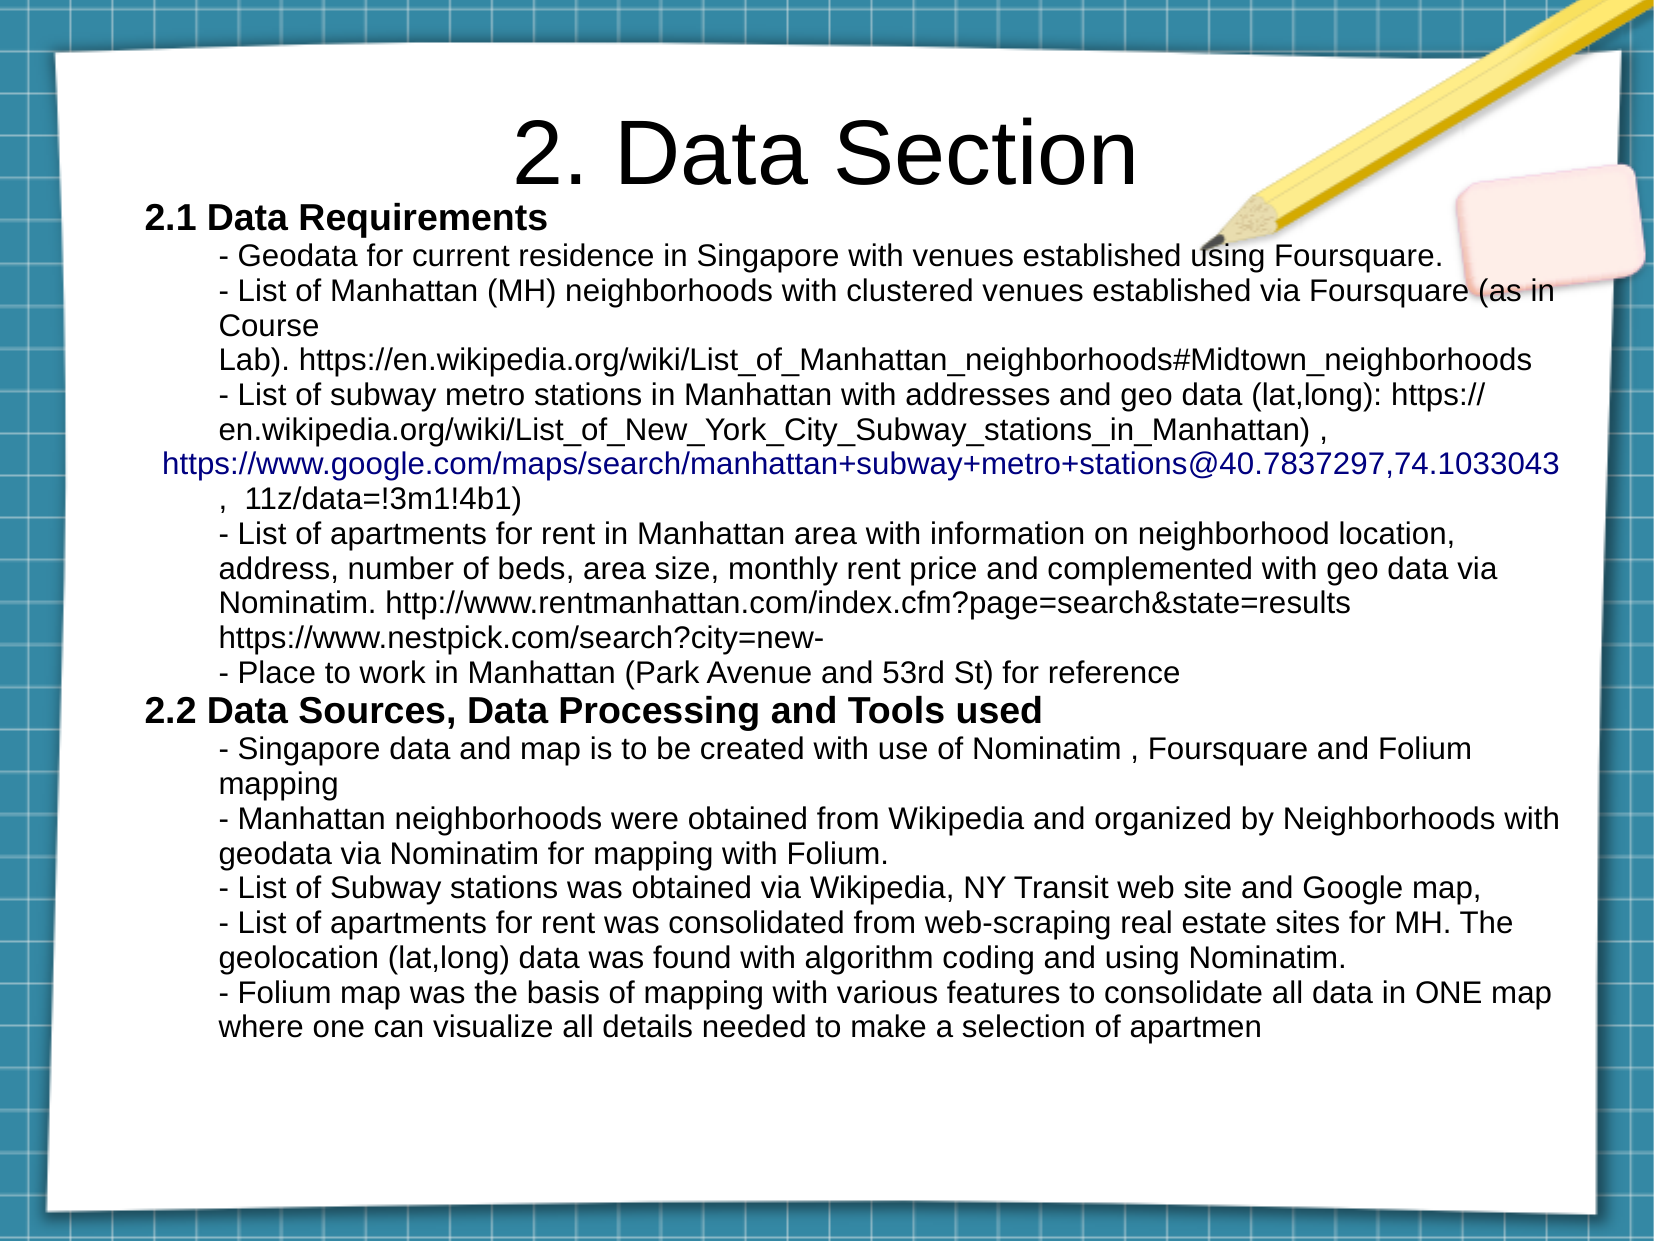

# 2. Data Section
2.1 Data Requirements
	- Geodata for current residence in Singapore with venues established using Foursquare.
	- List of Manhattan (MH) neighborhoods with clustered venues established via Foursquare (as in 	Course
	Lab). https://en.wikipedia.org/wiki/List_of_Manhattan_neighborhoods#Midtown_neighborhoods
	- List of subway metro stations in Manhattan with addresses and geo data (lat,long): https://
	en.wikipedia.org/wiki/List_of_New_York_City_Subway_stations_in_Manhattan) , 			 https://www.google.com/maps/search/manhattan+subway+metro+stations@40.7837297,74.1033043	, 11z/data=!3m1!4b1)
	- List of apartments for rent in Manhattan area with information on neighborhood location, 			address, number of beds, area size, monthly rent price and complemented with geo data via 		Nominatim. http://www.rentmanhattan.com/index.cfm?page=search&state=results 			 	https://www.nestpick.com/search?city=new-
	- Place to work in Manhattan (Park Avenue and 53rd St) for reference
2.2 Data Sources, Data Processing and Tools used
	- Singapore data and map is to be created with use of Nominatim , Foursquare and Folium 		mapping
	- Manhattan neighborhoods were obtained from Wikipedia and organized by Neighborhoods with 	geodata via Nominatim for mapping with Folium.
	- List of Subway stations was obtained via Wikipedia, NY Transit web site and Google map,
	- List of apartments for rent was consolidated from web-scraping real estate sites for MH. The 		geolocation (lat,long) data was found with algorithm coding and using Nominatim.
	- Folium map was the basis of mapping with various features to consolidate all data in ONE map 	where one can visualize all details needed to make a selection of apartmen